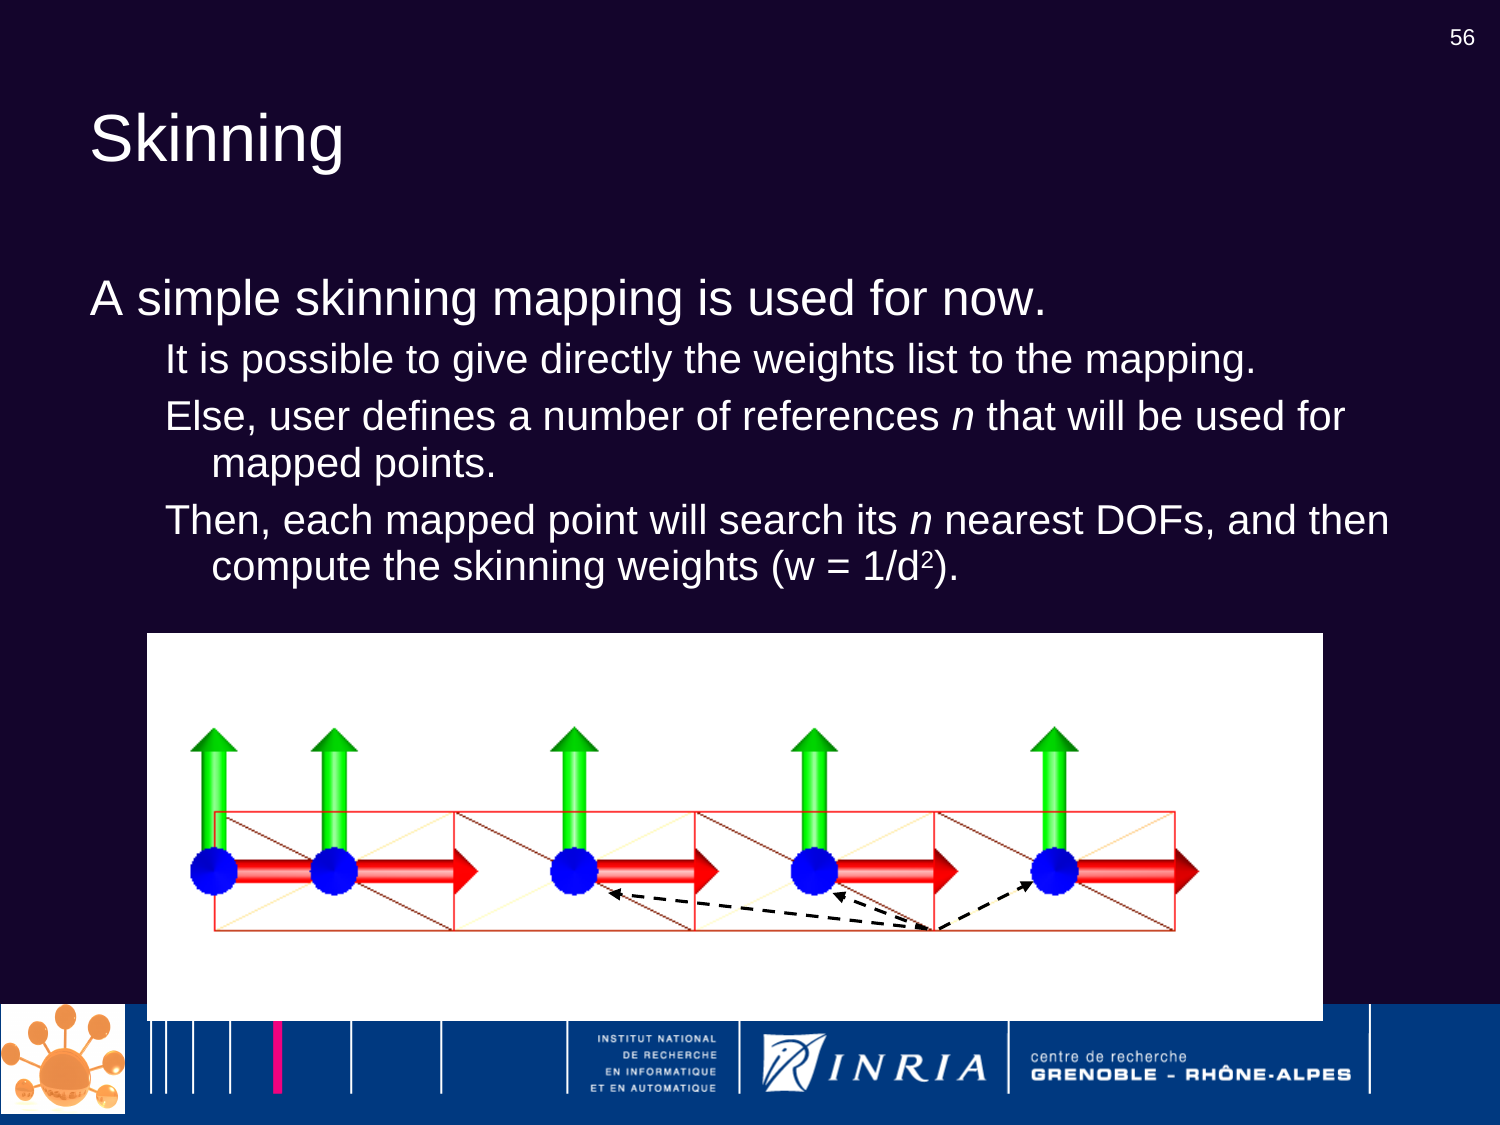

# Skinning
A simple skinning mapping is used for now.
It is possible to give directly the weights list to the mapping.
Else, user defines a number of references n that will be used for mapped points.
Then, each mapped point will search its n nearest DOFs, and then compute the skinning weights (w = 1/d2).